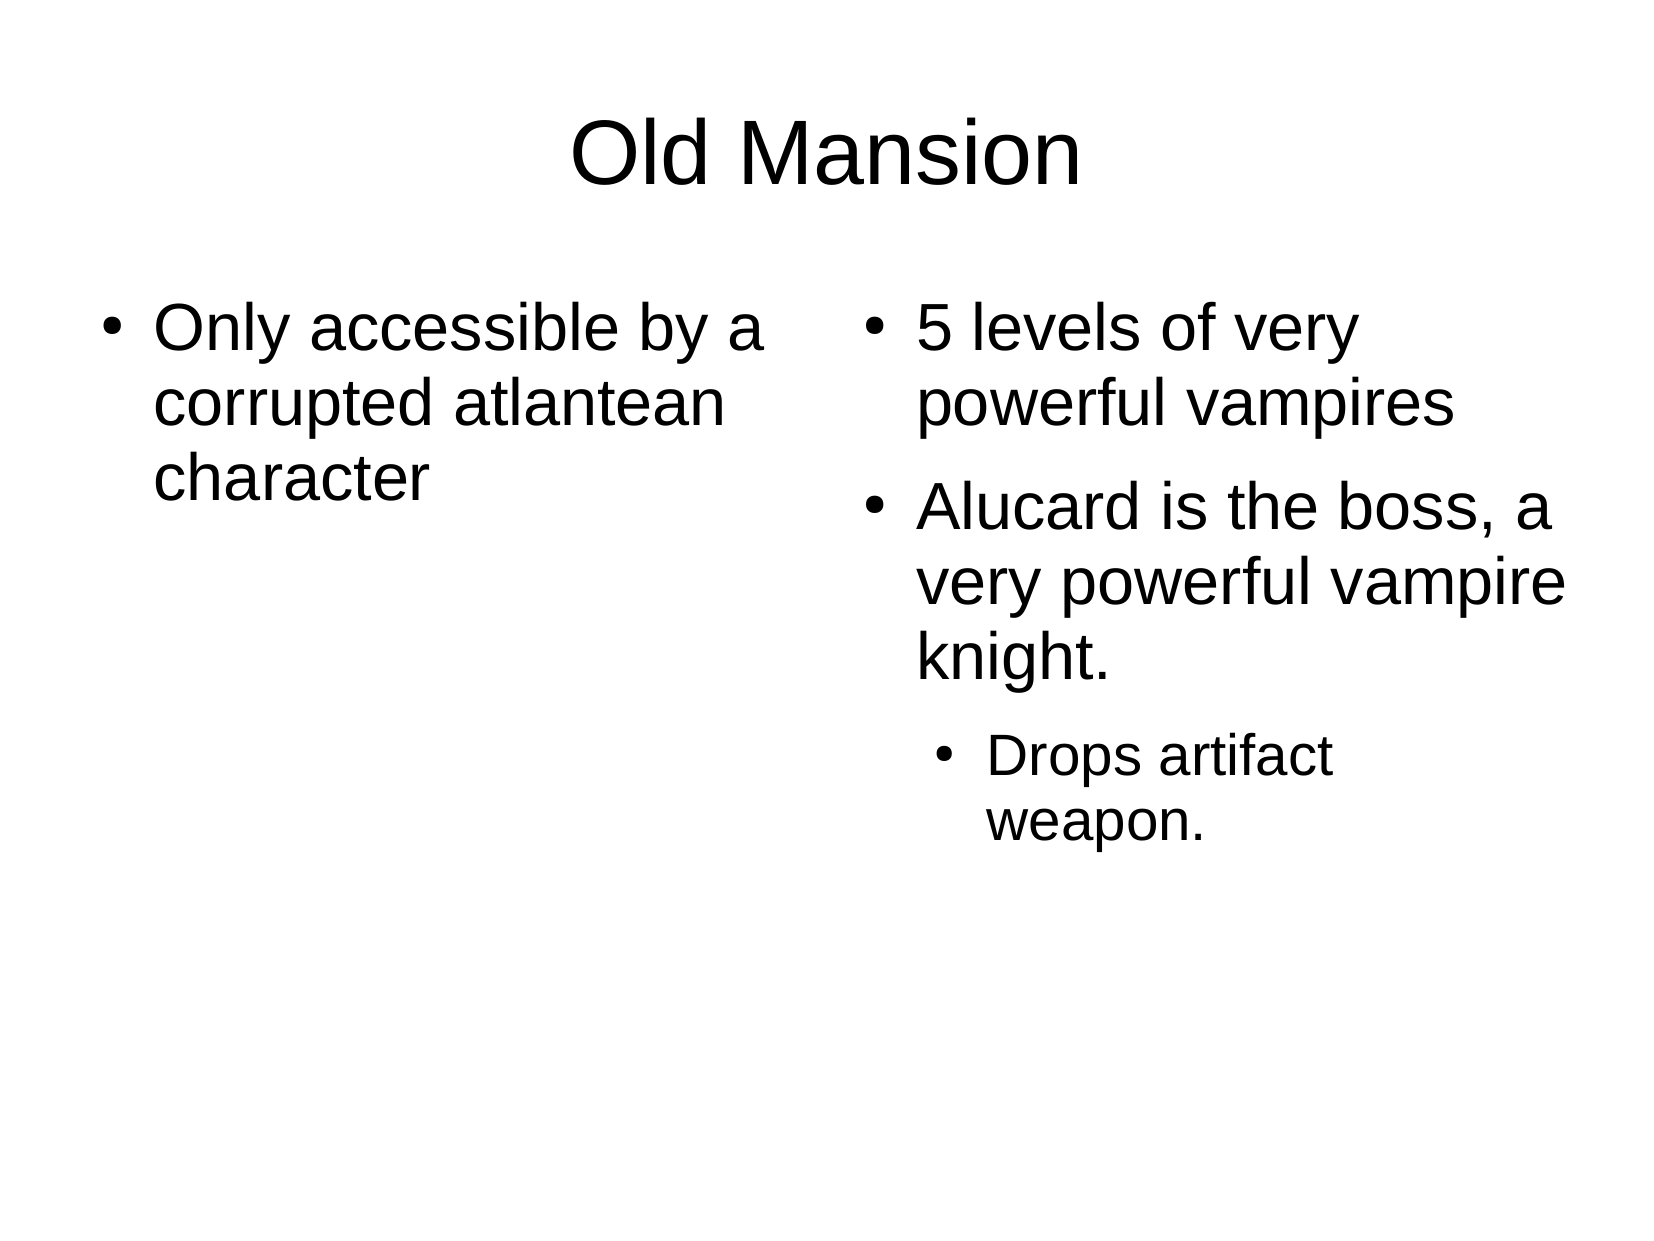

# Old Mansion
Only accessible by a corrupted atlantean character
5 levels of very powerful vampires
Alucard is the boss, a very powerful vampire knight.
Drops artifact weapon.